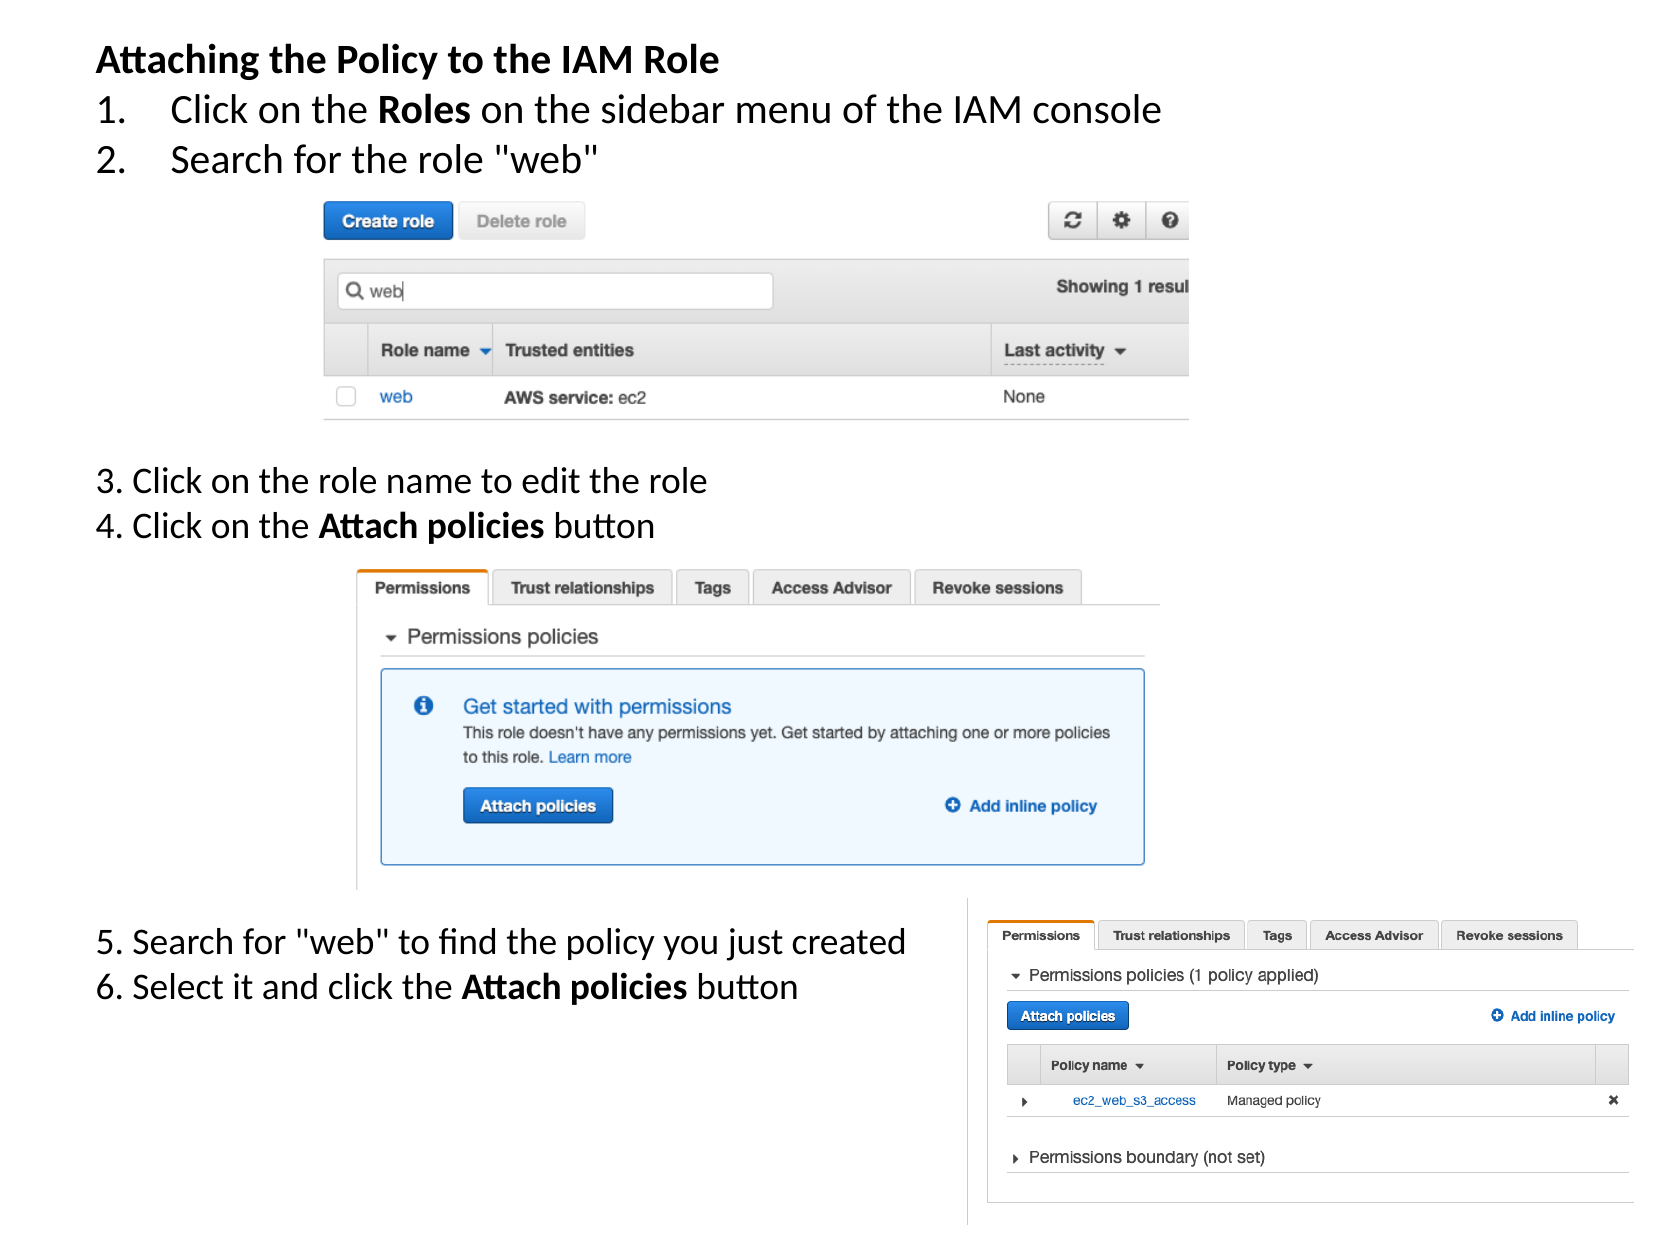

Attaching the Policy to the IAM Role
Click on the Roles on the sidebar menu of the IAM console
Search for the role "web"
3. Click on the role name to edit the role
4. Click on the Attach policies button
5. Search for "web" to find the policy you just created
6. Select it and click the Attach policies button